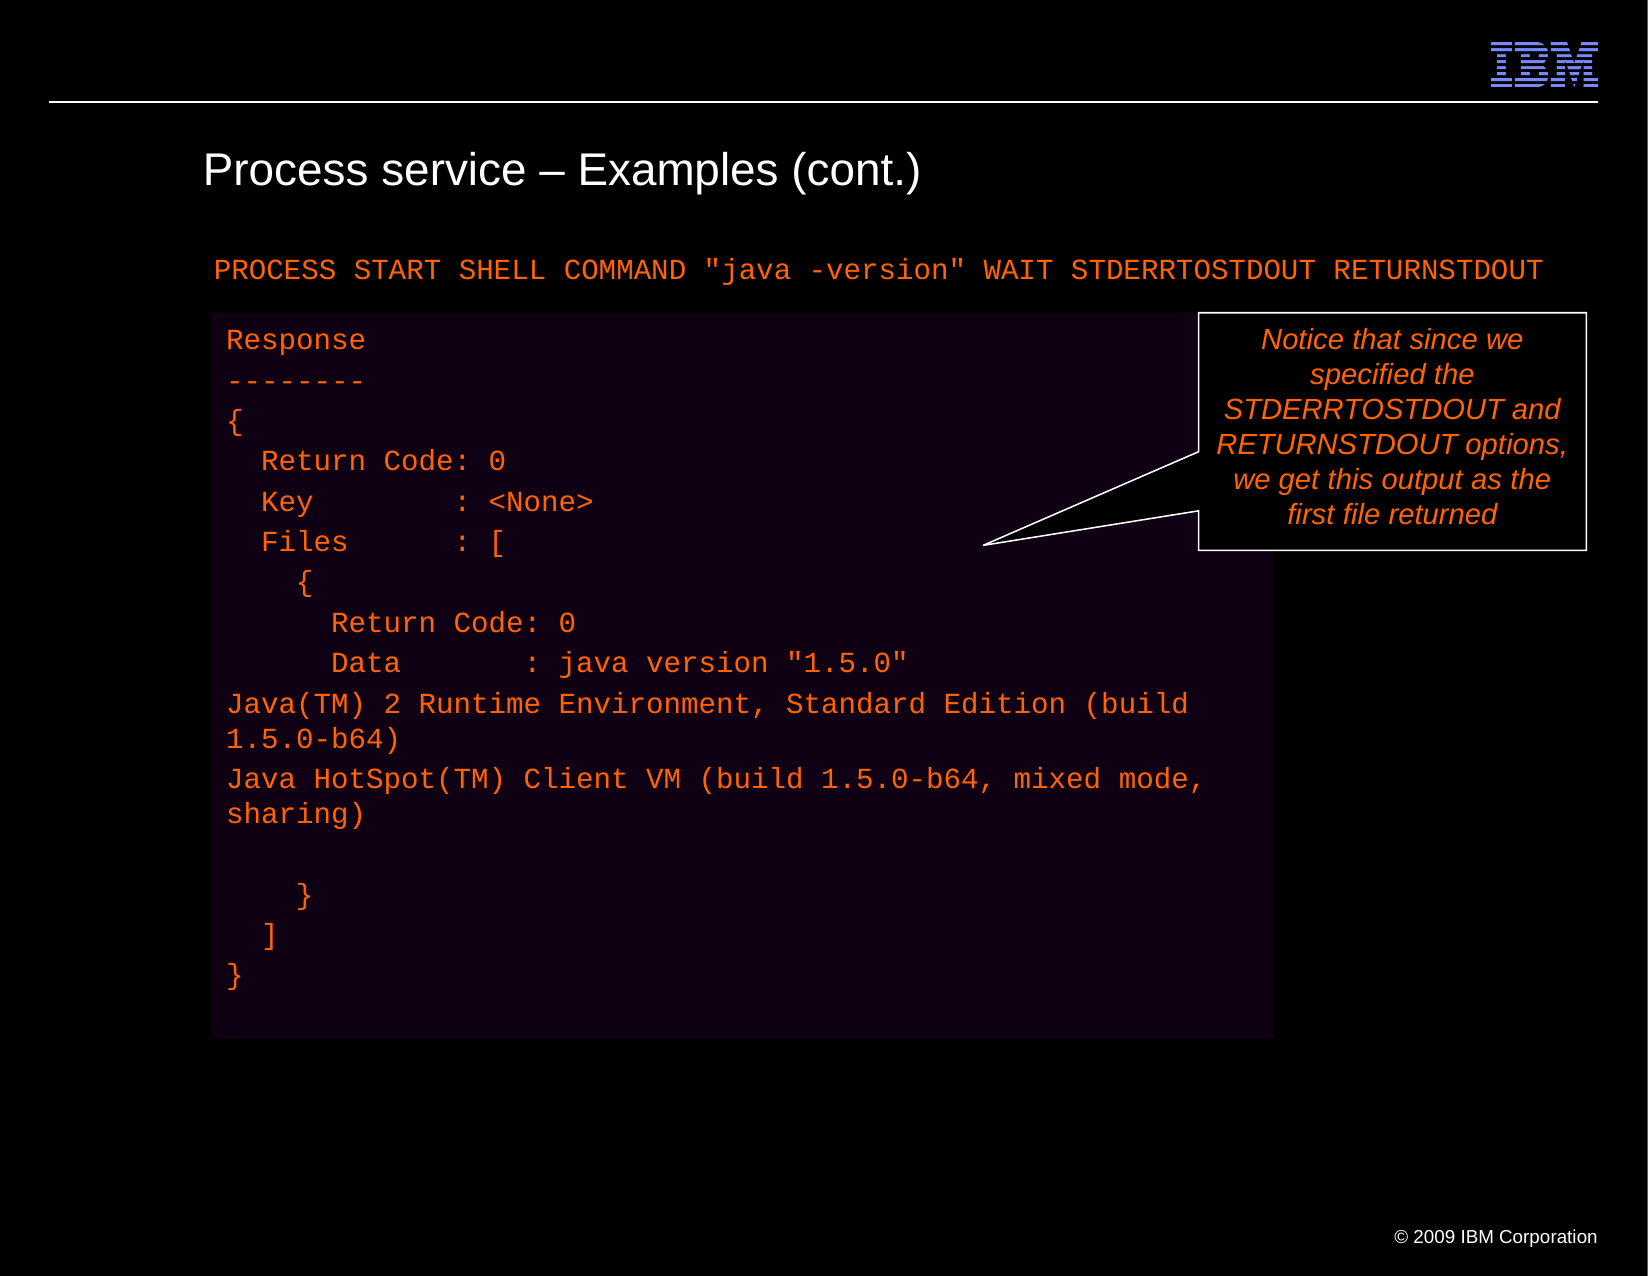

# Process service – Examples (cont.)
PROCESS START SHELL COMMAND "java -version" WAIT STDERRTOSTDOUT RETURNSTDOUT
Response
--------
{
 Return Code: 0
 Key : <None>
 Files : [
 {
 Return Code: 0
 Data : java version "1.5.0"
Java(TM) 2 Runtime Environment, Standard Edition (build 1.5.0-b64)
Java HotSpot(TM) Client VM (build 1.5.0-b64, mixed mode, sharing)
 }
 ]
}
Notice that since we specified the STDERRTOSTDOUT and RETURNSTDOUT options, we get this output as the first file returned